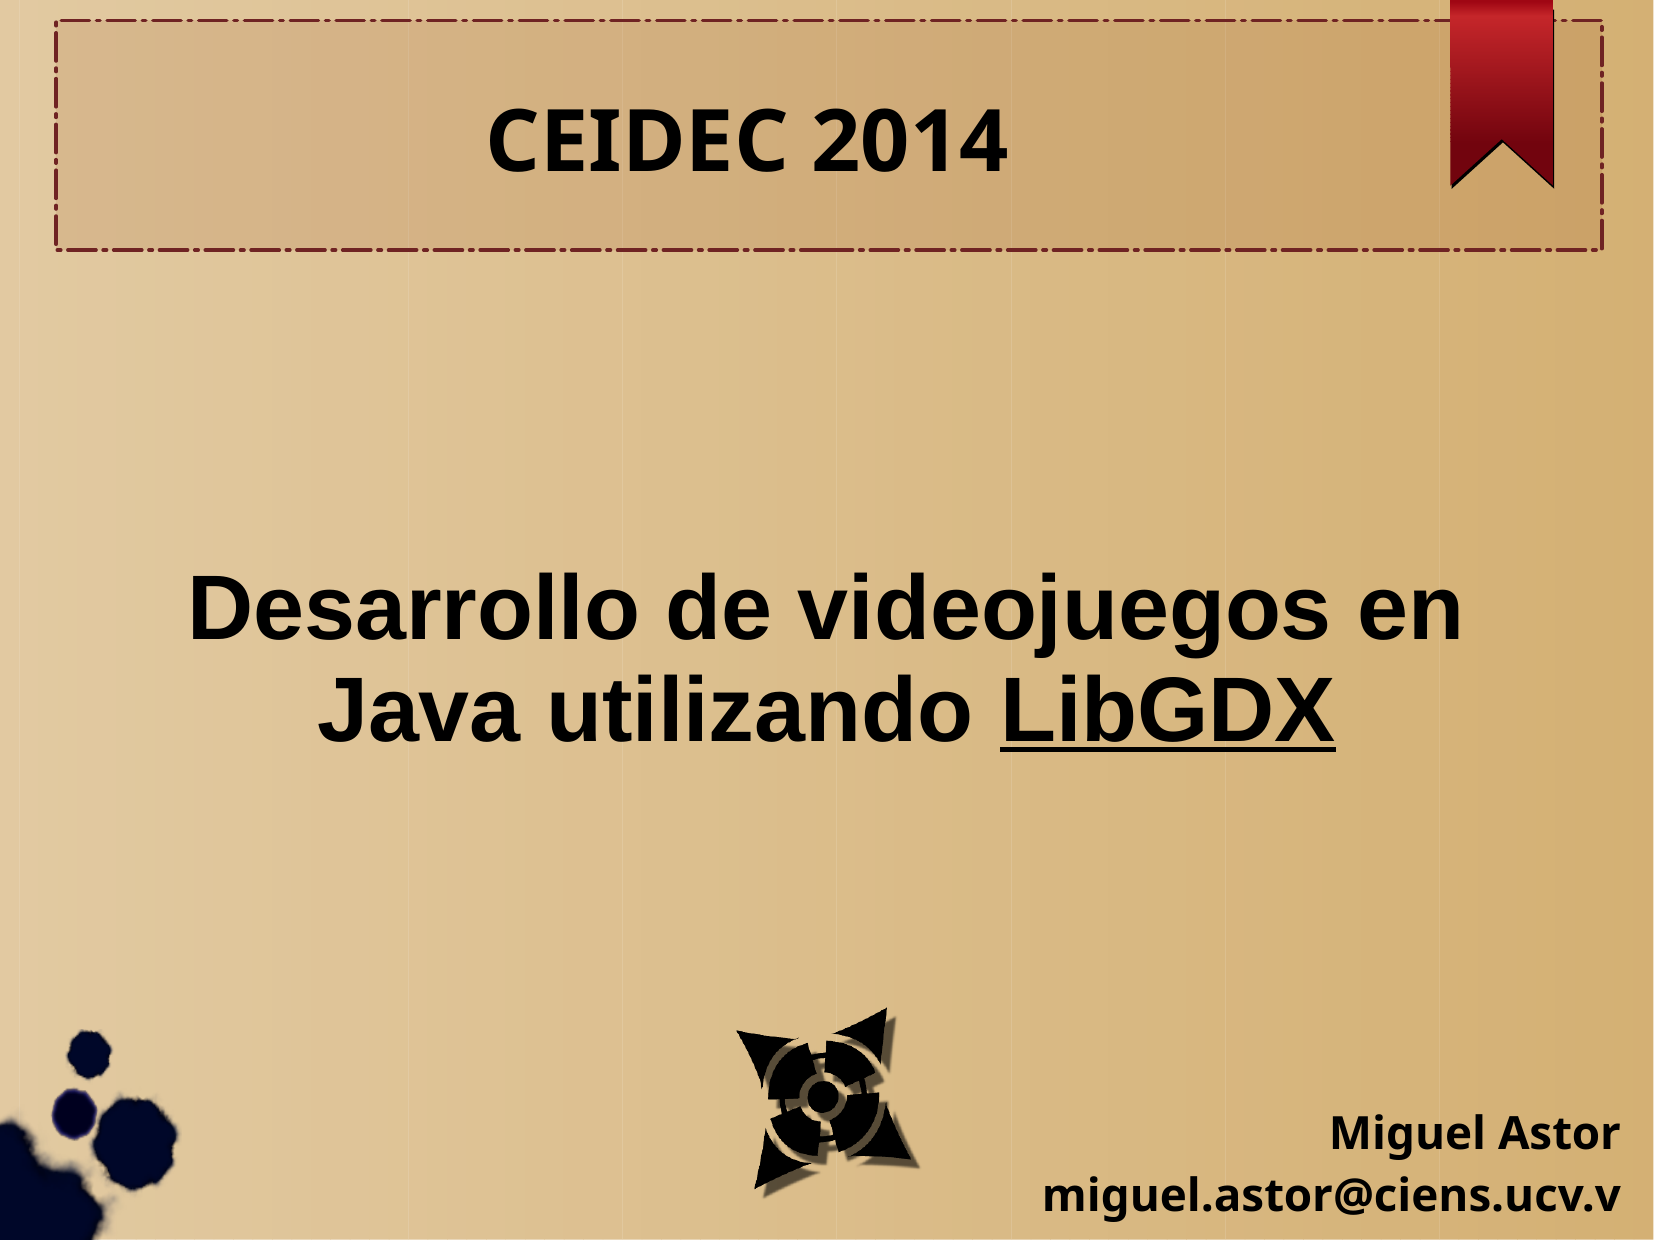

# CEIDEC 2014
Desarrollo de videojuegos en Java utilizando LibGDX
Miguel Astor
miguel.astor@ciens.ucv.ve